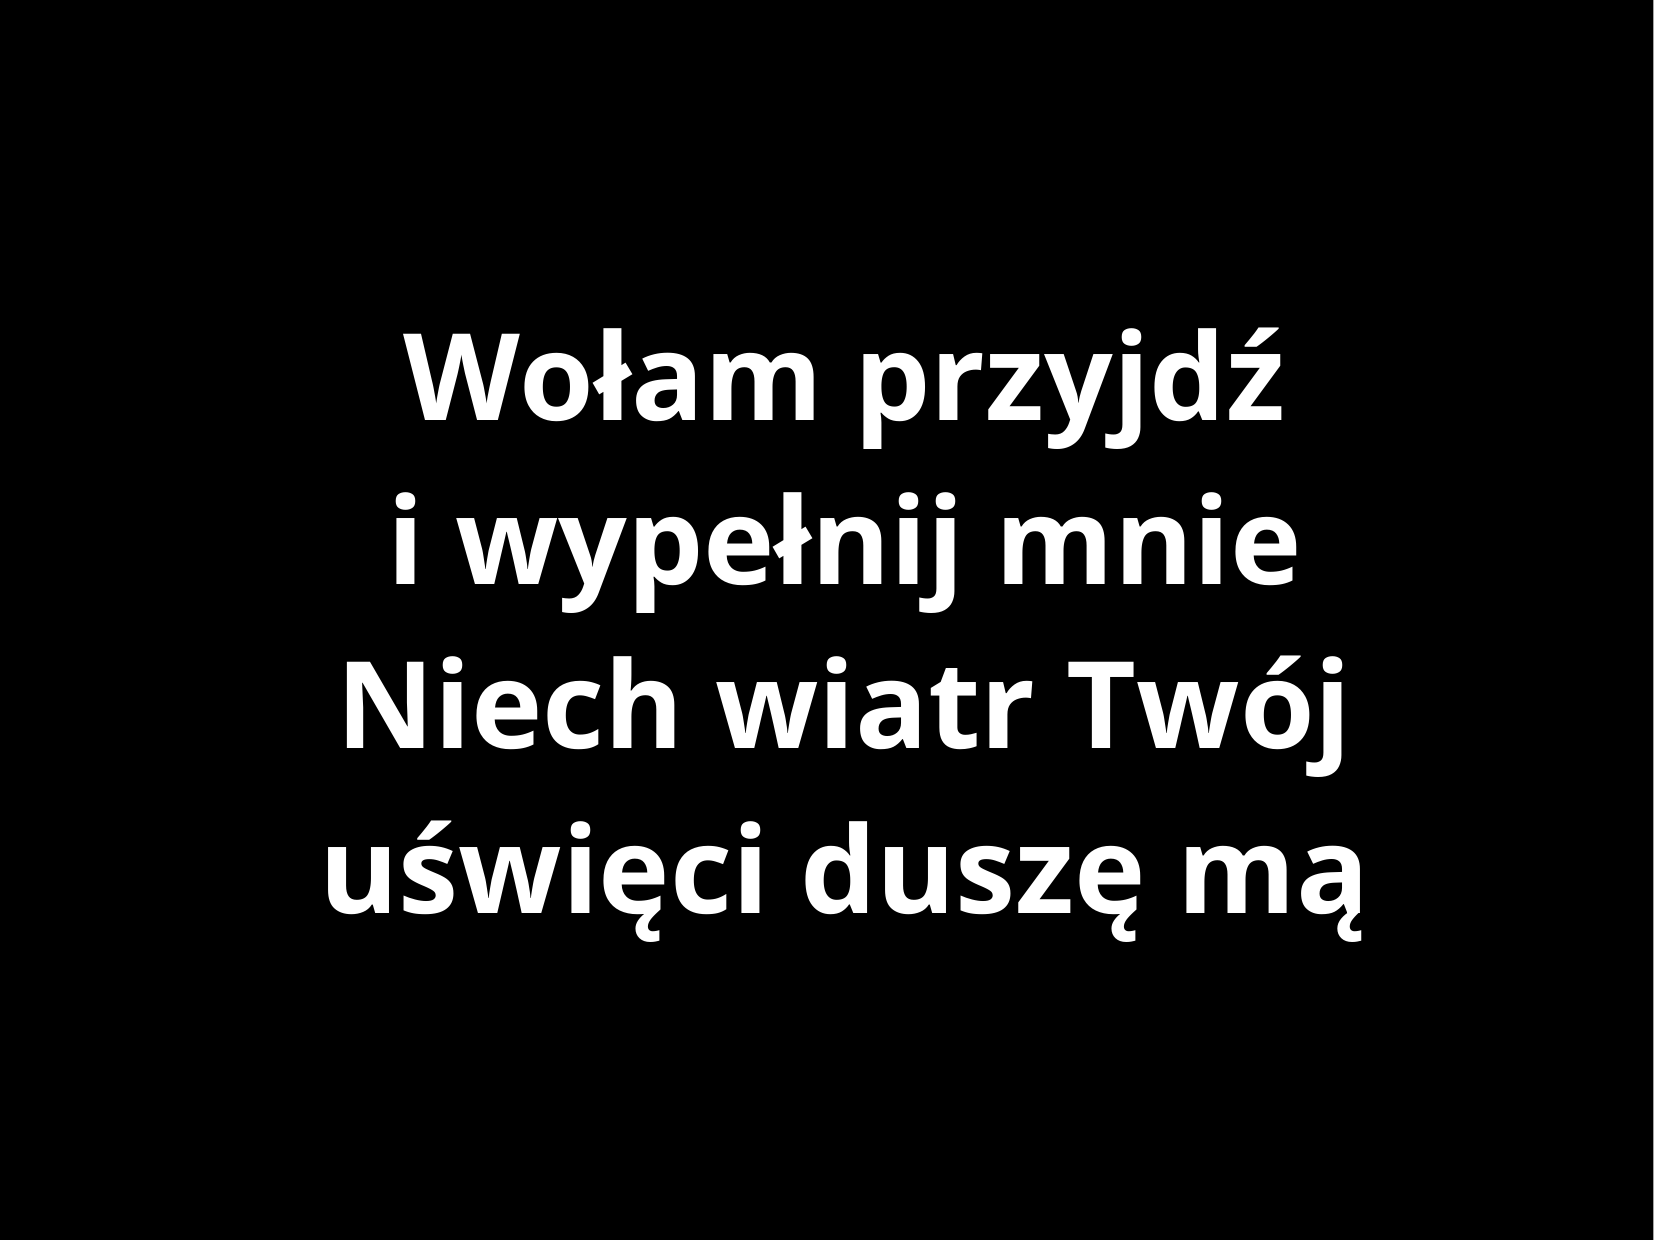

# Wołam przyjdź
i wypełnij mnie
Niech wiatr Twój
uświęci duszę mą